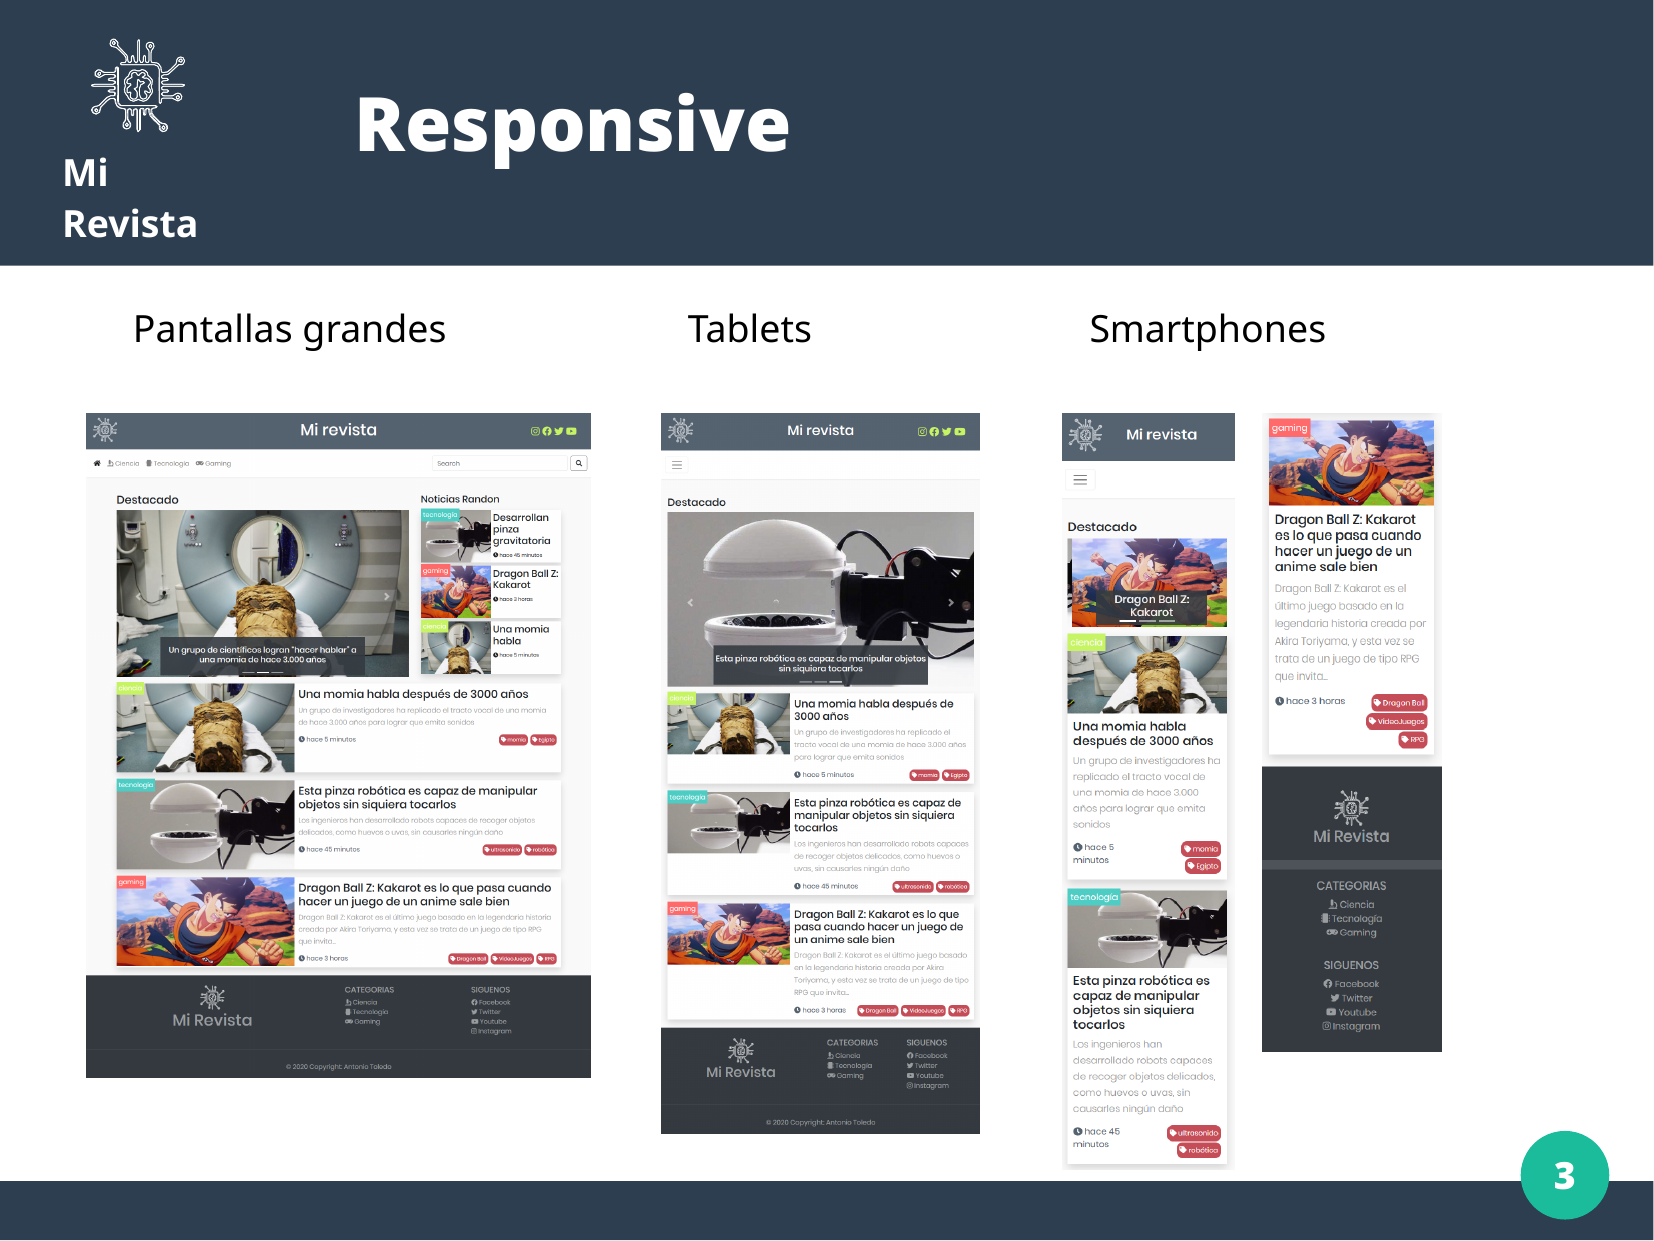

# Responsive
Mi Revista
Pantallas grandes
Tablets
Smartphones
3